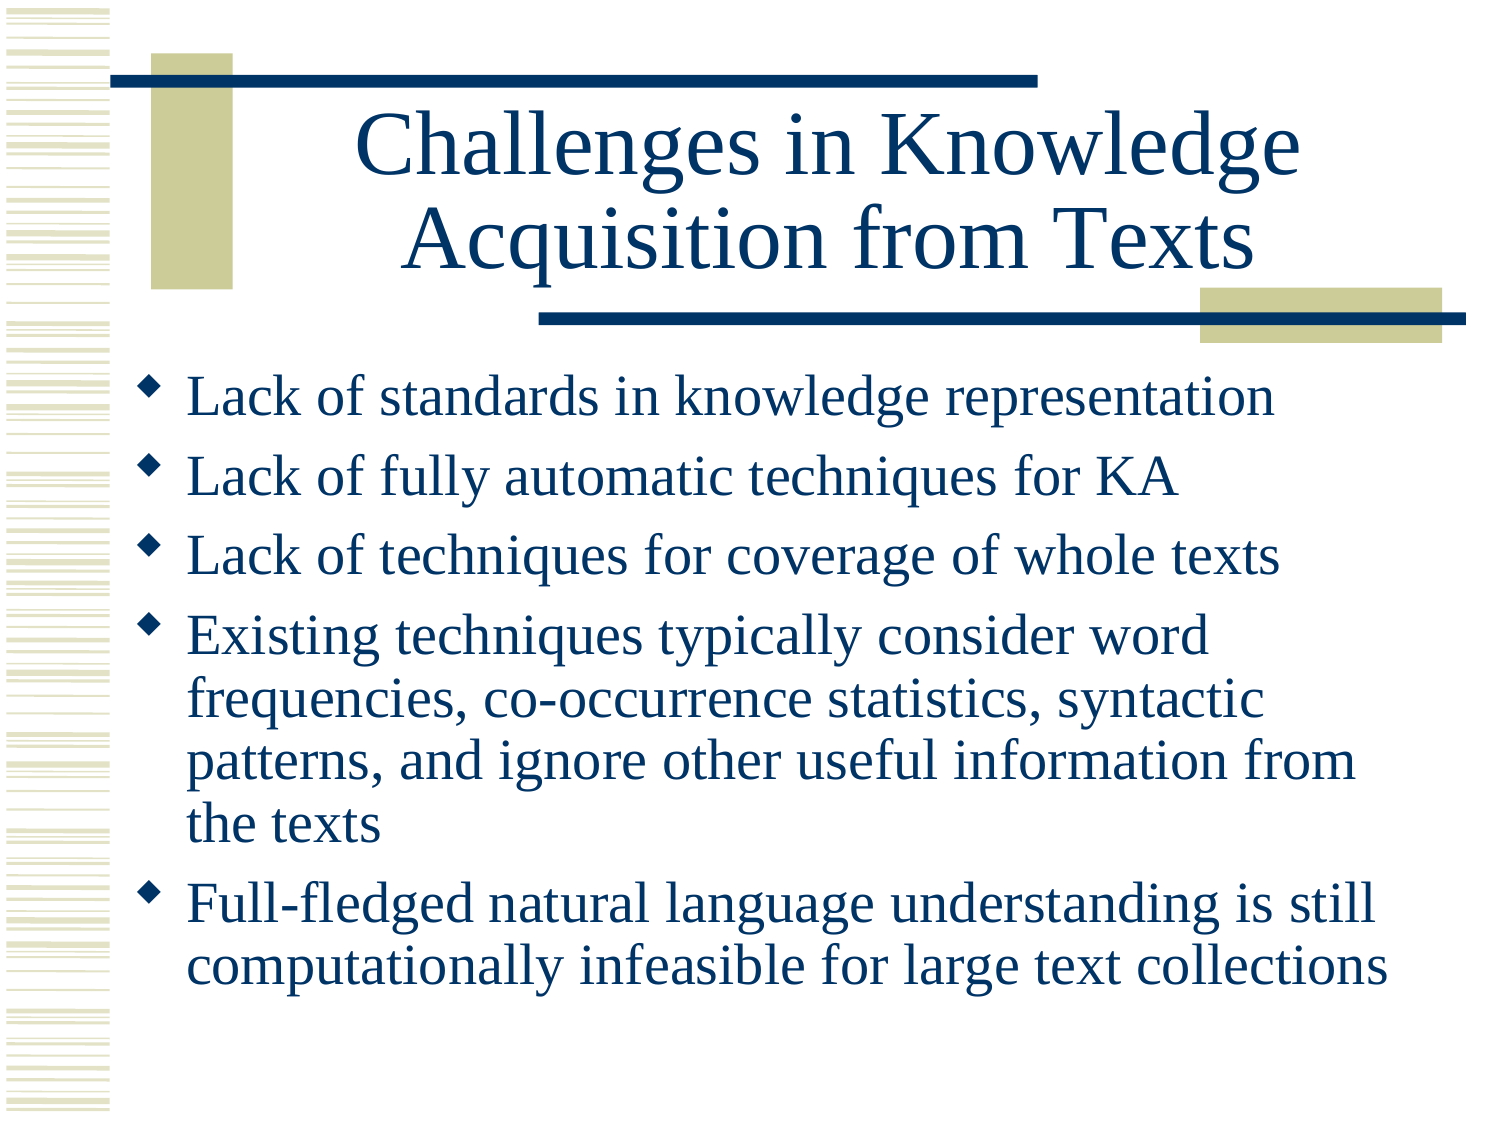

# Challenges in Knowledge Acquisition from Texts
Lack of standards in knowledge representation
Lack of fully automatic techniques for KA
Lack of techniques for coverage of whole texts
Existing techniques typically consider word frequencies, co-occurrence statistics, syntactic patterns, and ignore other useful information from the texts
Full-fledged natural language understanding is still computationally infeasible for large text collections